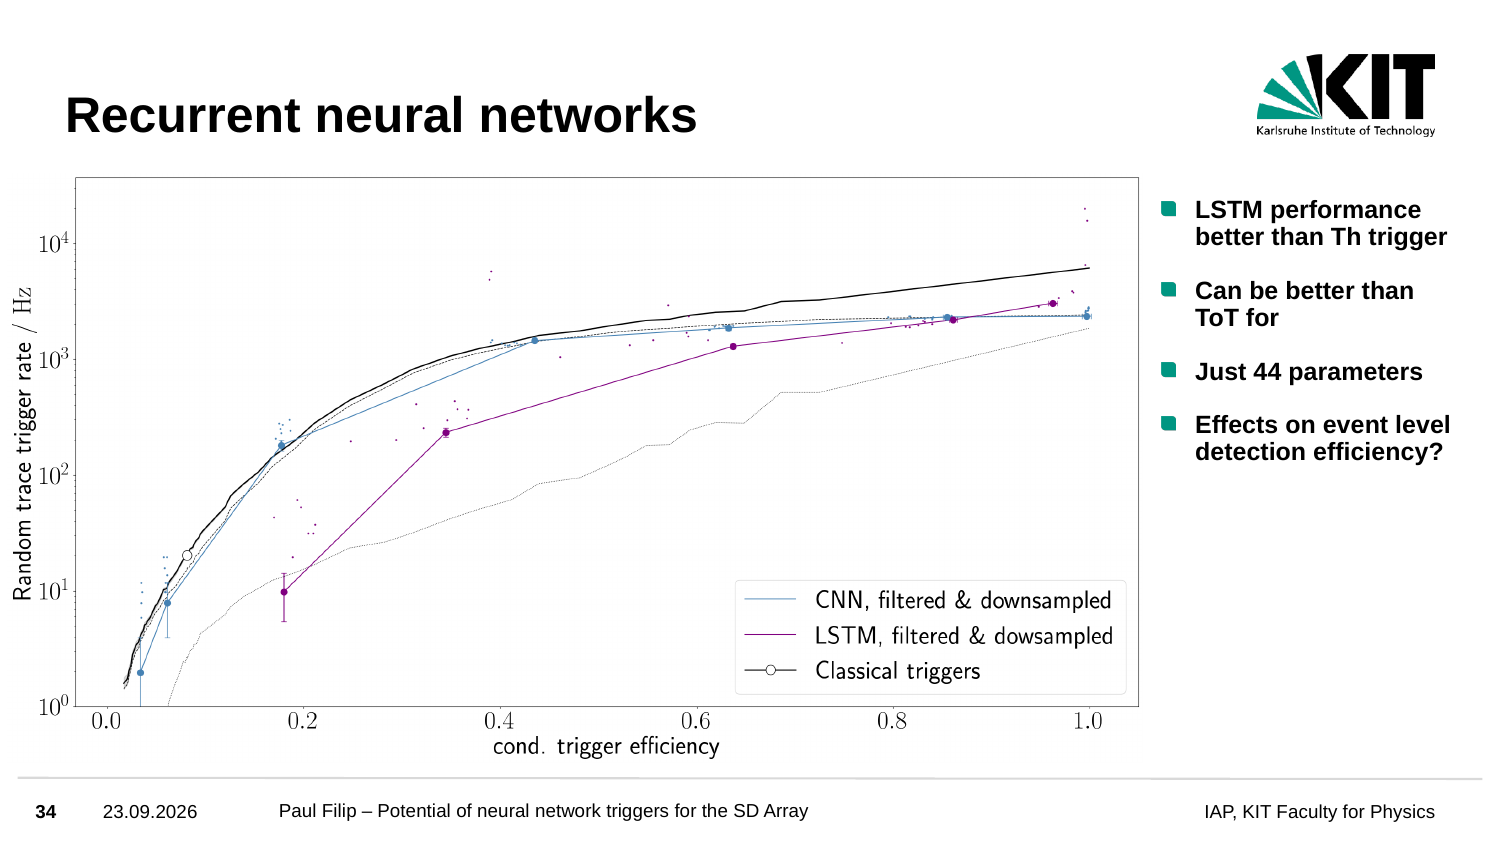

# Recurrent neural networks
LSTM performance better than Th trigger
Can be better than ToT for
Just 44 parameters
Effects on event level detection efficiency?
34